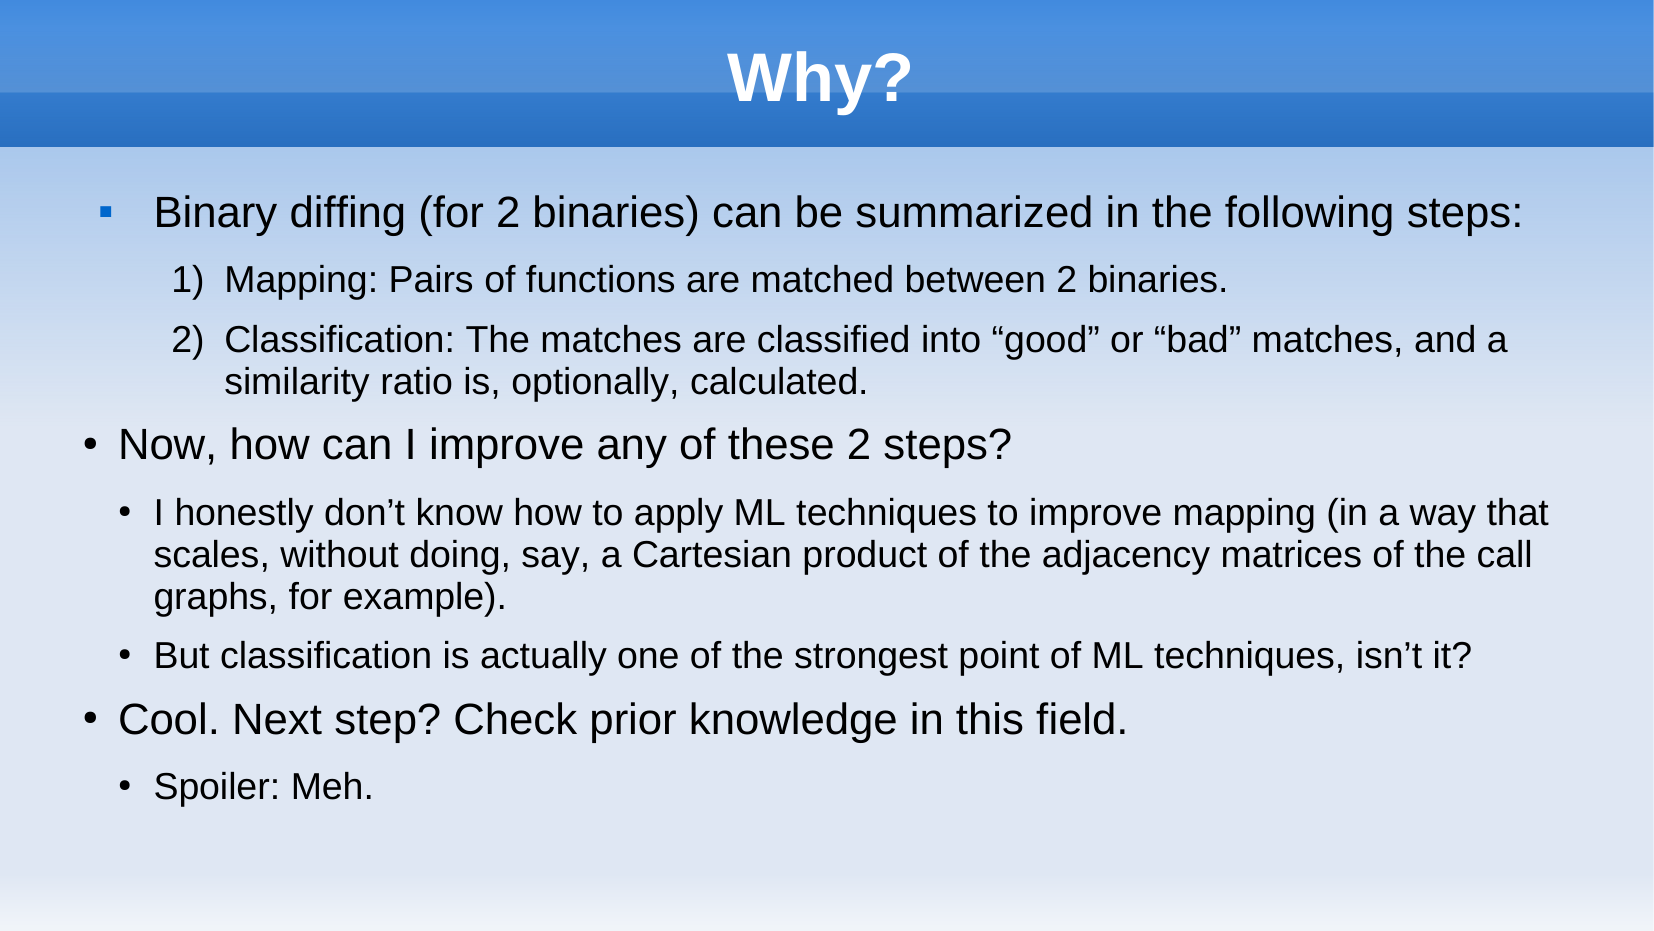

# Why?
Binary diffing (for 2 binaries) can be summarized in the following steps:
Mapping: Pairs of functions are matched between 2 binaries.
Classification: The matches are classified into “good” or “bad” matches, and a similarity ratio is, optionally, calculated.
Now, how can I improve any of these 2 steps?
I honestly don’t know how to apply ML techniques to improve mapping (in a way that scales, without doing, say, a Cartesian product of the adjacency matrices of the call graphs, for example).
But classification is actually one of the strongest point of ML techniques, isn’t it?
Cool. Next step? Check prior knowledge in this field.
Spoiler: Meh.